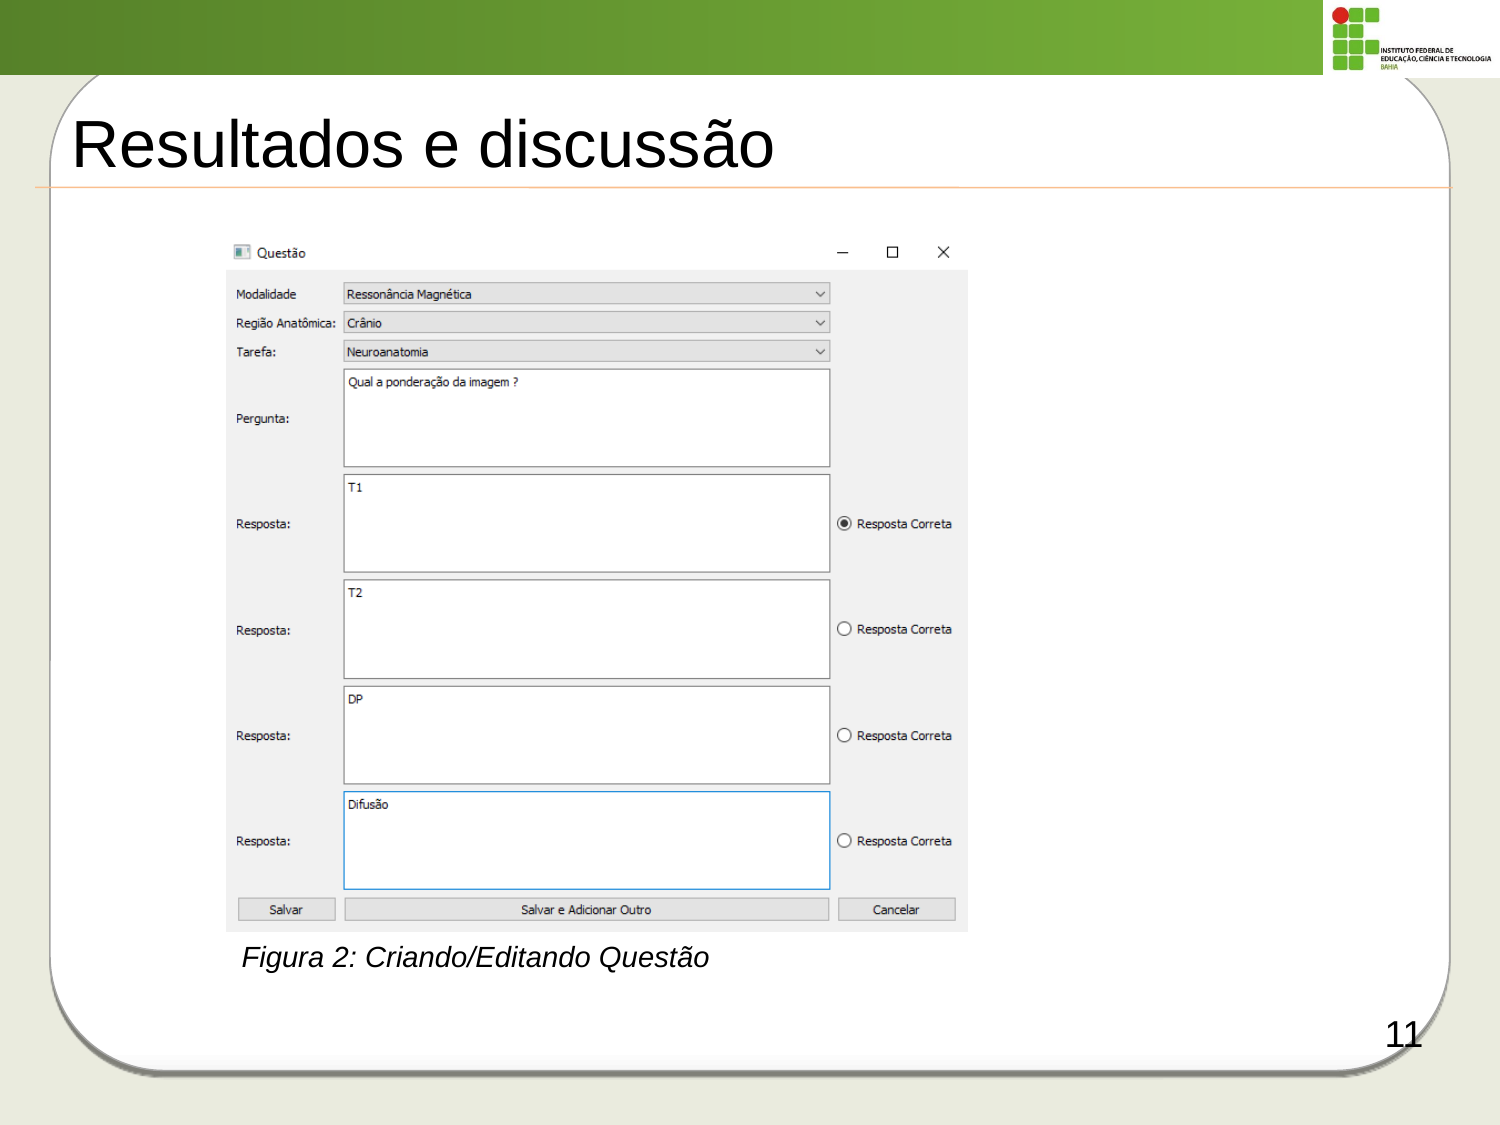

Resultados e discussão
Figura 2: Criando/Editando Questão